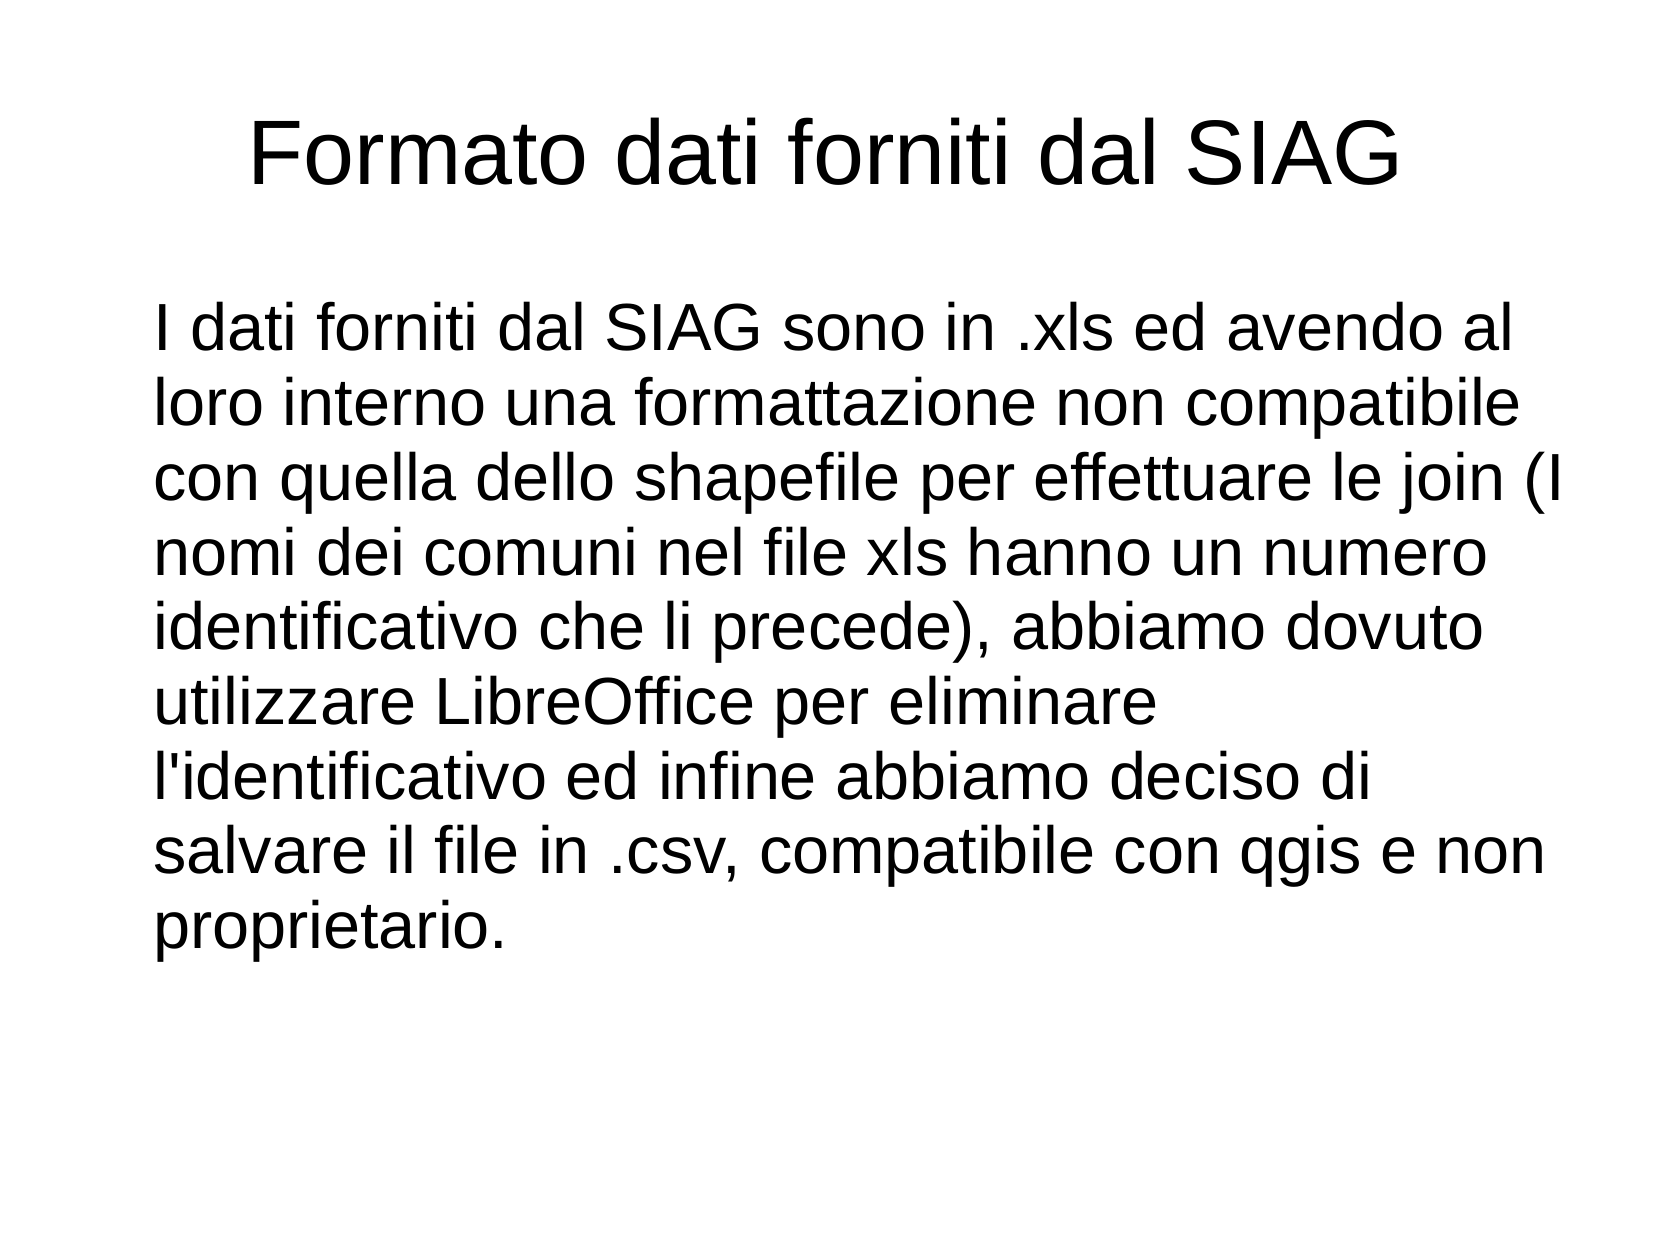

# Formato dati forniti dal SIAG
I dati forniti dal SIAG sono in .xls ed avendo al loro interno una formattazione non compatibile con quella dello shapefile per effettuare le join (I nomi dei comuni nel file xls hanno un numero identificativo che li precede), abbiamo dovuto utilizzare LibreOffice per eliminare l'identificativo ed infine abbiamo deciso di salvare il file in .csv, compatibile con qgis e non proprietario.